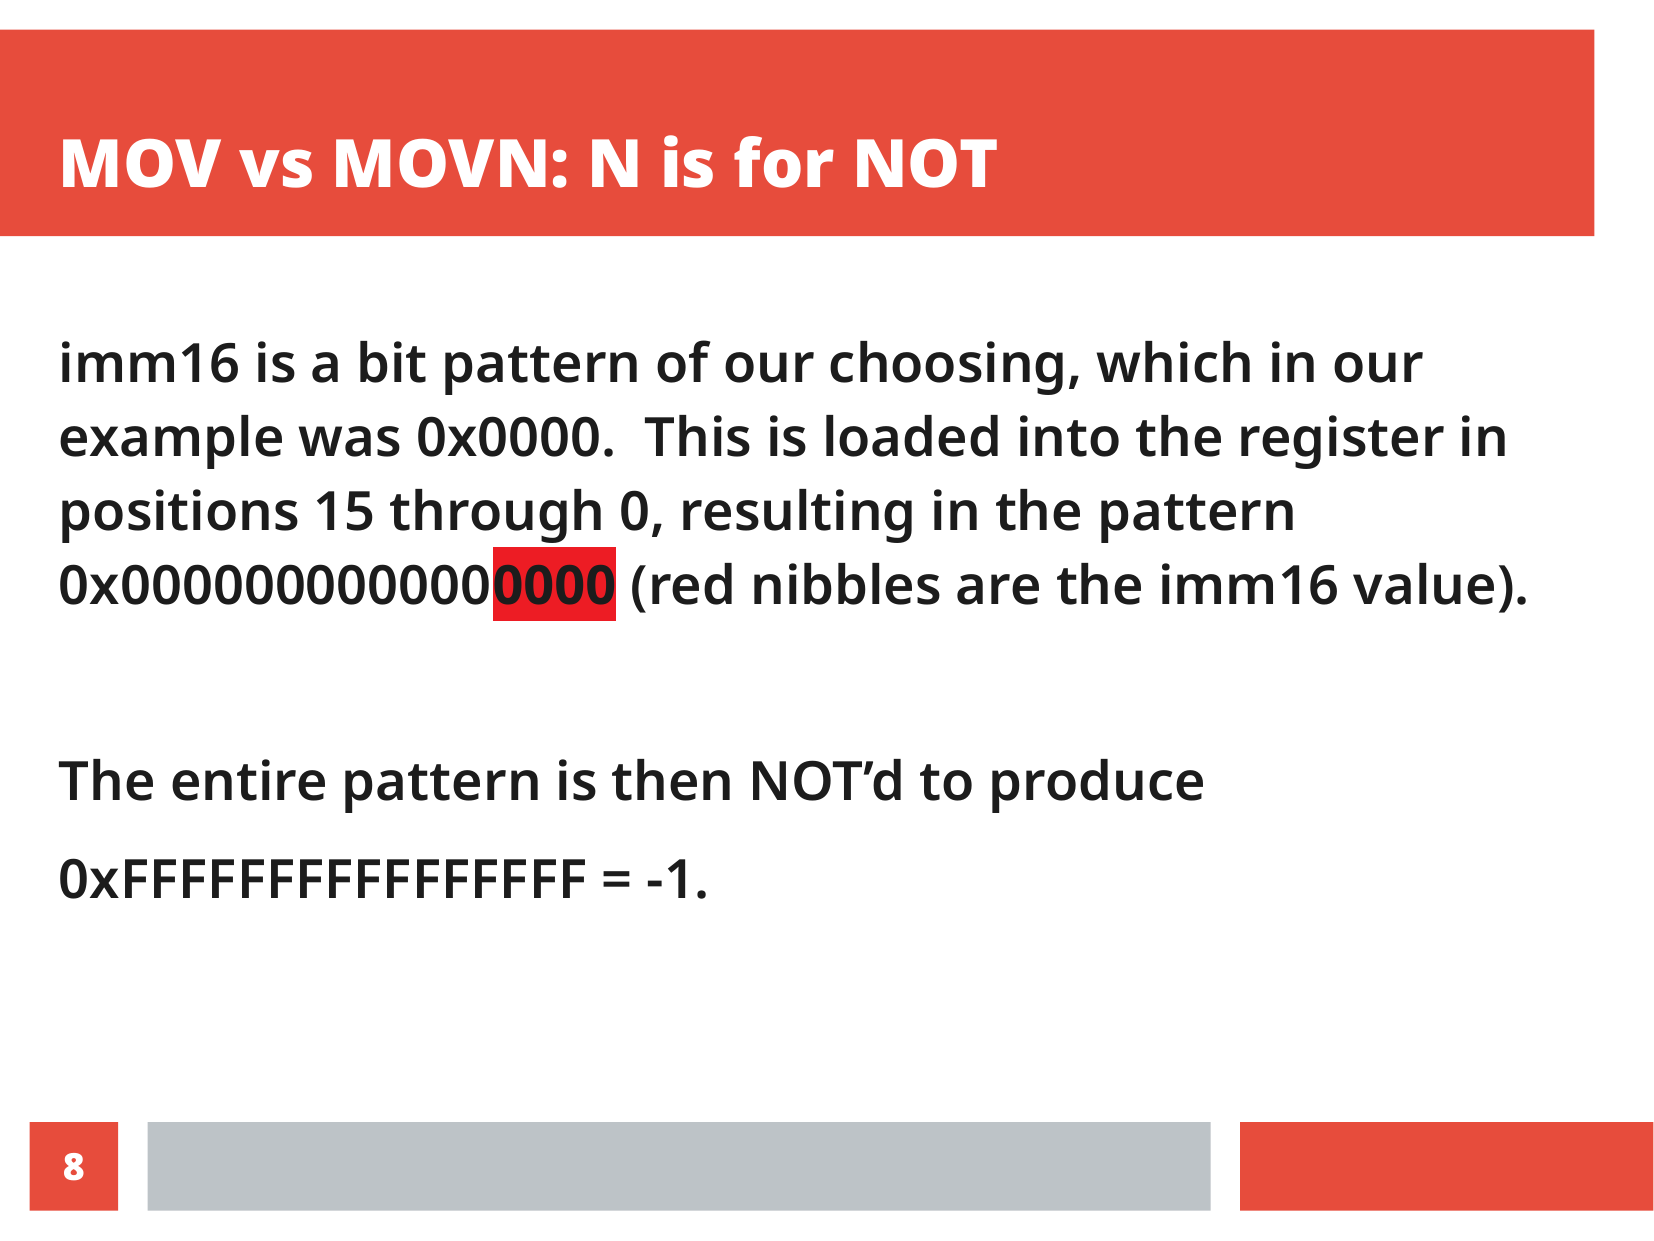

# MOV vs MOVN: N is for NOT
imm16 is a bit pattern of our choosing, which in our example was 0x0000. This is loaded into the register in positions 15 through 0, resulting in the pattern 0x0000000000000000 (red nibbles are the imm16 value).
The entire pattern is then NOT’d to produce
0xFFFFFFFFFFFFFFFF = -1.
8